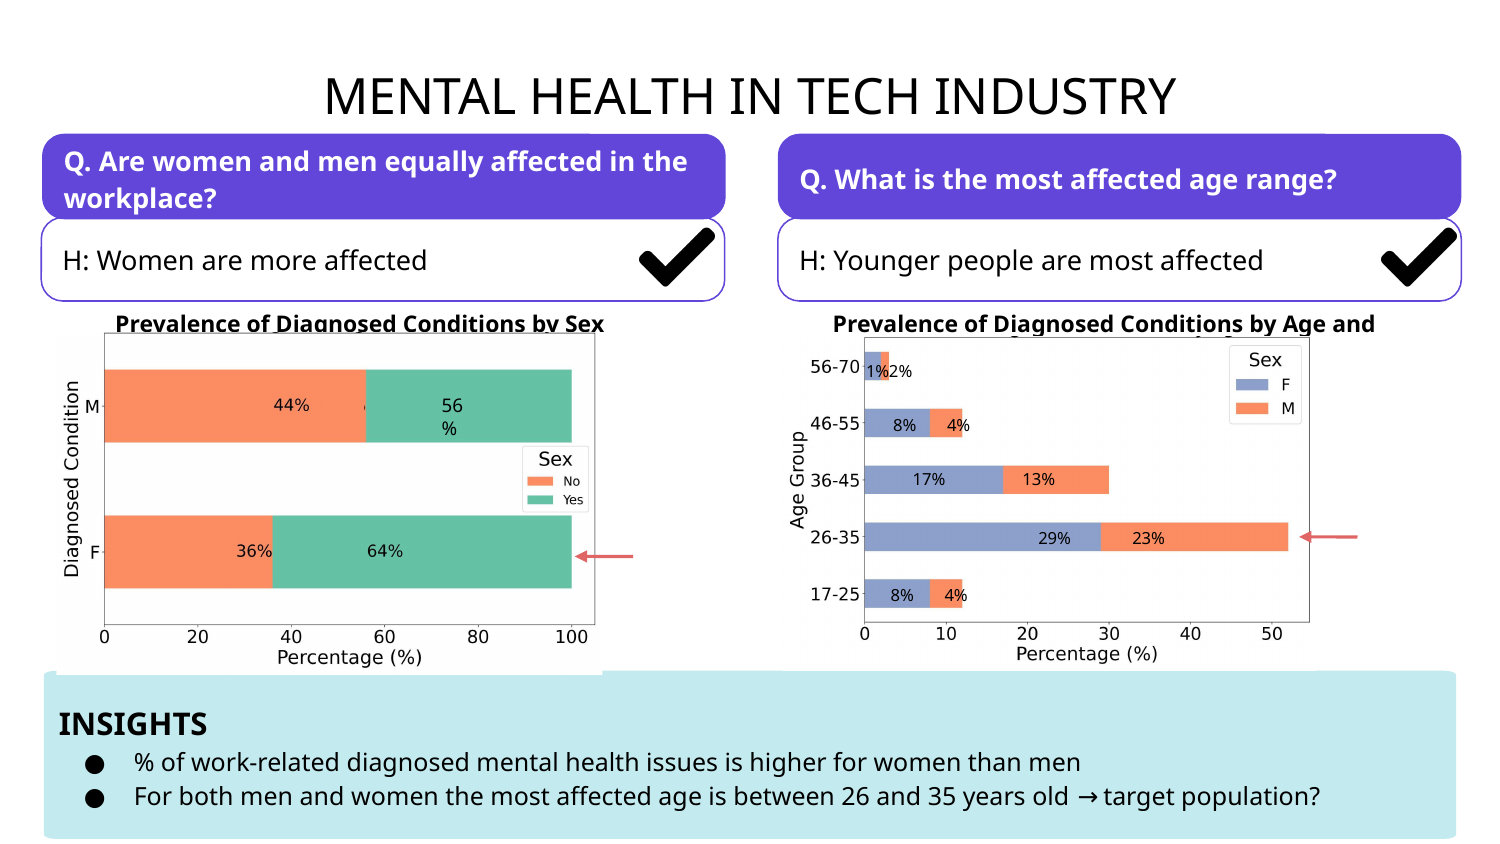

# MENTAL HEALTH IN TECH INDUSTRY
Q. Are women and men equally affected in the workplace?
Q. What is the most affected age range?
H: Women are more affected
H: Younger people are most affected
Prevalence of Diagnosed Conditions by Sex
56%
Prevalence of Diagnosed Conditions by Age and Sex
1%
2%
8%
4%
17%
13%
29%
23%
8%
4%
INSIGHTS
% of work-related diagnosed mental health issues is higher for women than men
For both men and women the most affected age is between 26 and 35 years old → target population?